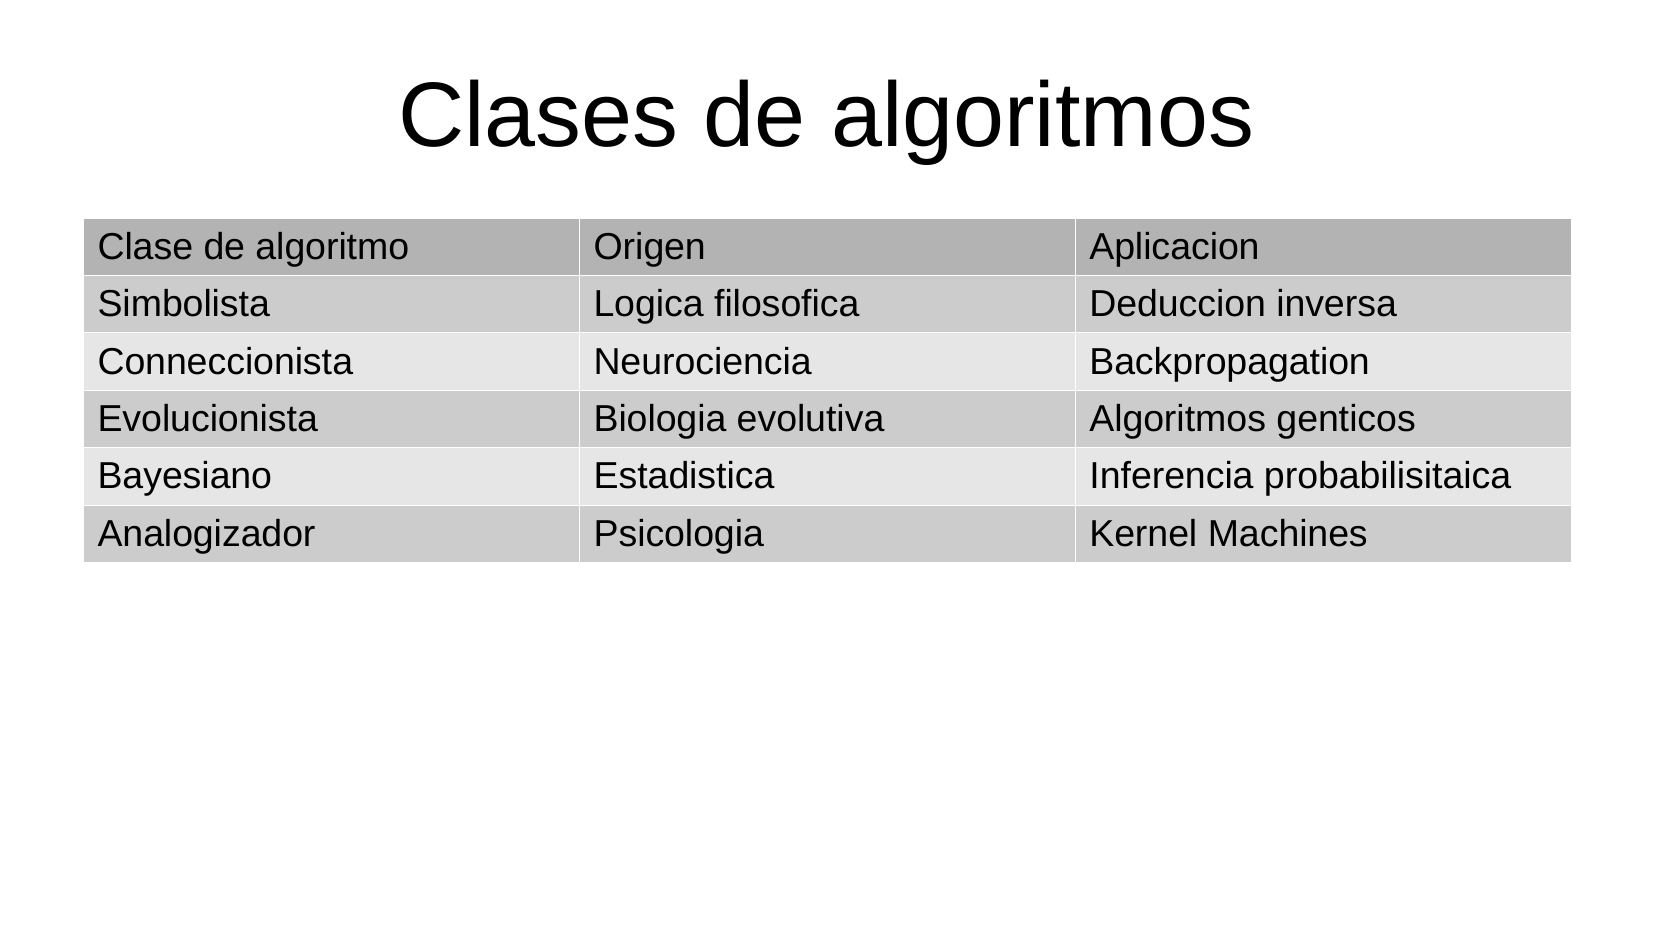

# Clases de algoritmos
| Clase de algoritmo | Origen | Aplicacion |
| --- | --- | --- |
| Simbolista | Logica filosofica | Deduccion inversa |
| Conneccionista | Neurociencia | Backpropagation |
| Evolucionista | Biologia evolutiva | Algoritmos genticos |
| Bayesiano | Estadistica | Inferencia probabilisitaica |
| Analogizador | Psicologia | Kernel Machines |